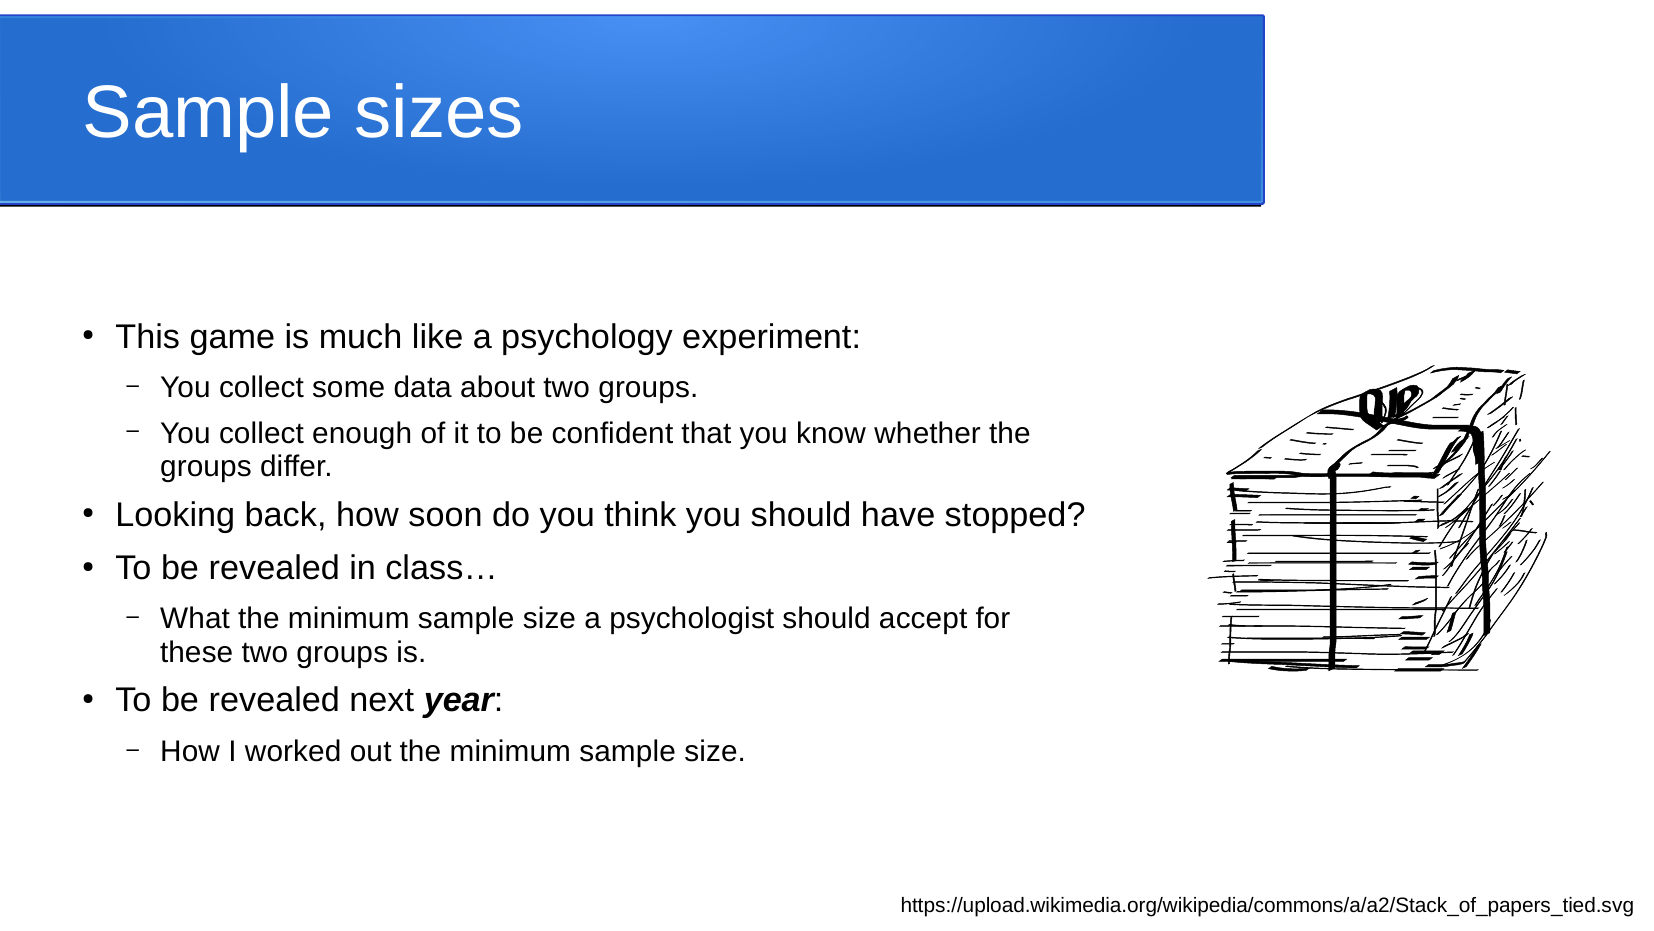

# Sample sizes
This game is much like a psychology experiment:
You collect some data about two groups.
You collect enough of it to be confident that you know whether the groups differ.
Looking back, how soon do you think you should have stopped?
To be revealed in class…
What the minimum sample size a psychologist should accept for these two groups is.
To be revealed next year:
How I worked out the minimum sample size.
https://upload.wikimedia.org/wikipedia/commons/a/a2/Stack_of_papers_tied.svg